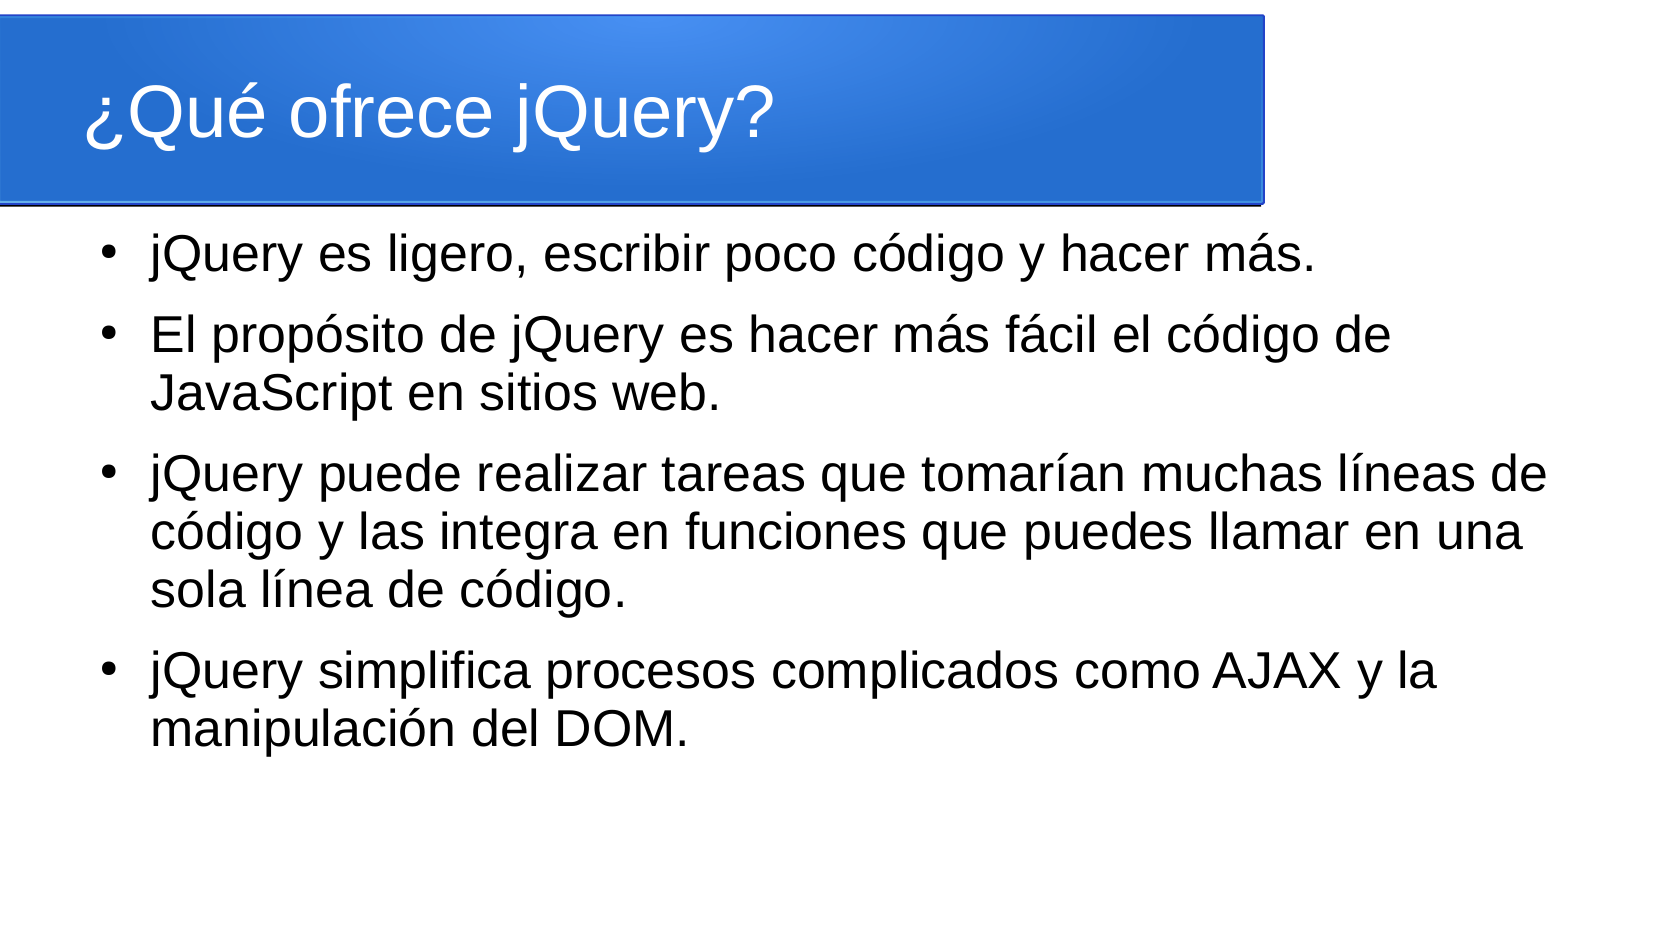

# ¿Qué ofrece jQuery?
jQuery es ligero, escribir poco código y hacer más.
El propósito de jQuery es hacer más fácil el código de JavaScript en sitios web.
jQuery puede realizar tareas que tomarían muchas líneas de código y las integra en funciones que puedes llamar en una sola línea de código.
jQuery simplifica procesos complicados como AJAX y la manipulación del DOM.